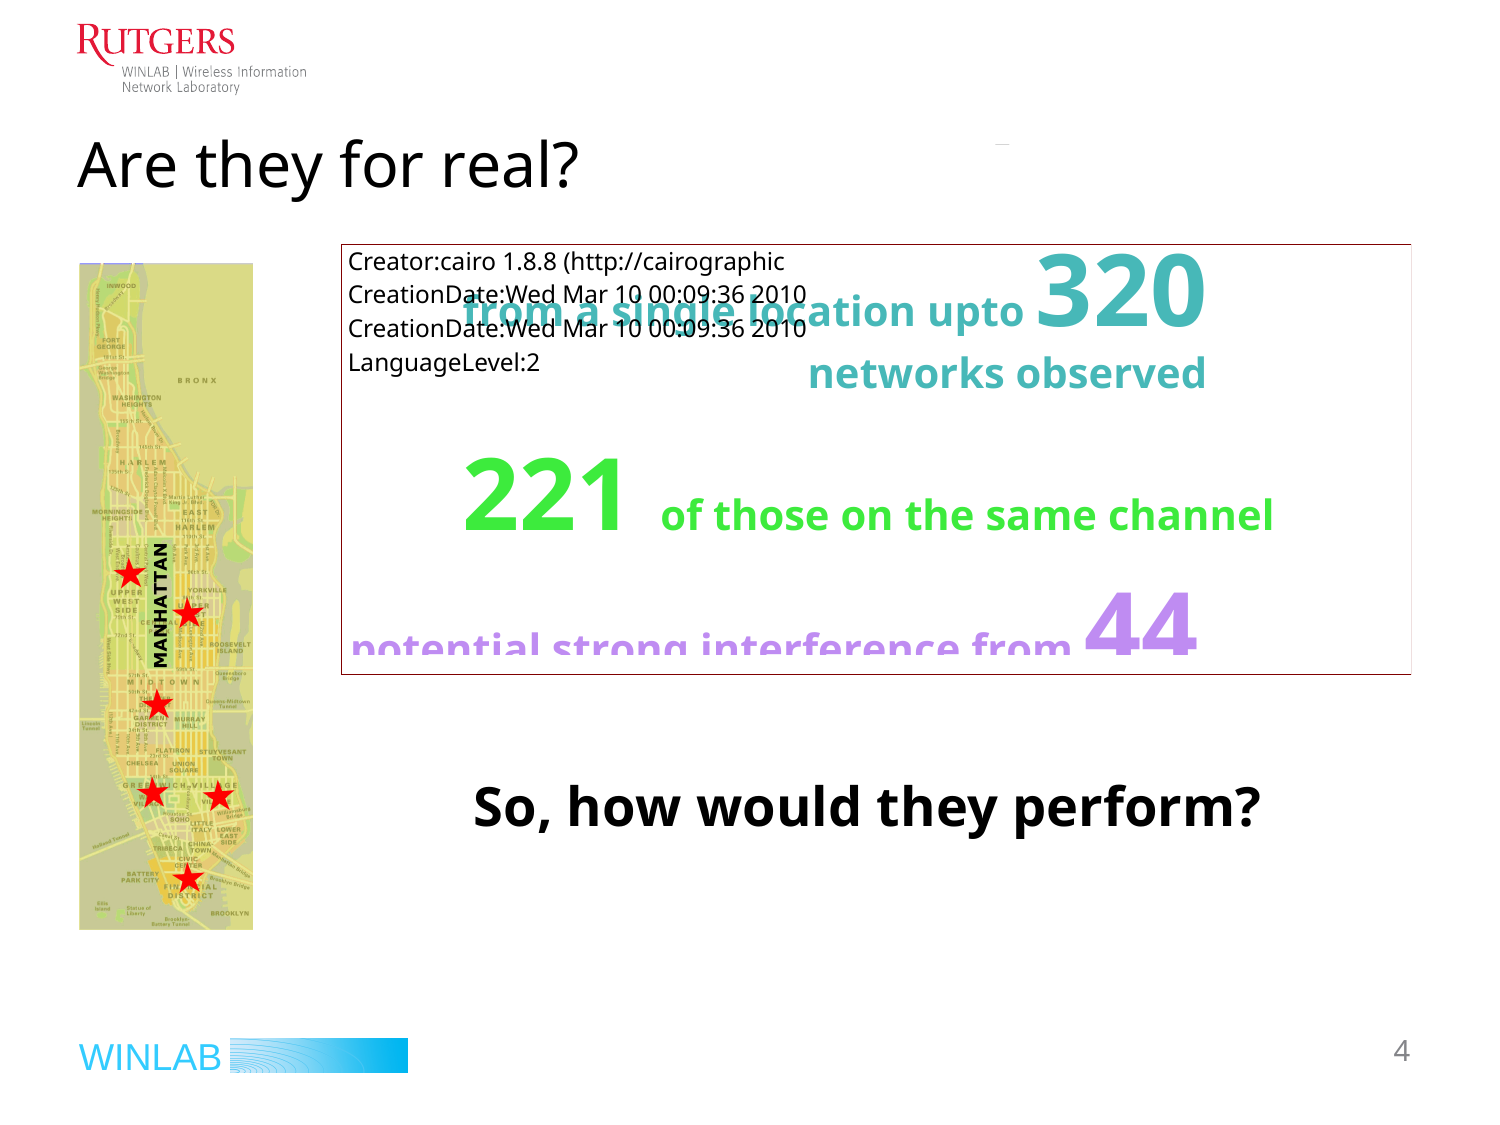

# Are they for real?
from a single location upto 320 networks observed
221 of those on the same channel
potential strong interference from 44
of the access points
Unplanned chaotic
deployments are a fact!
So, how would they perform?
4